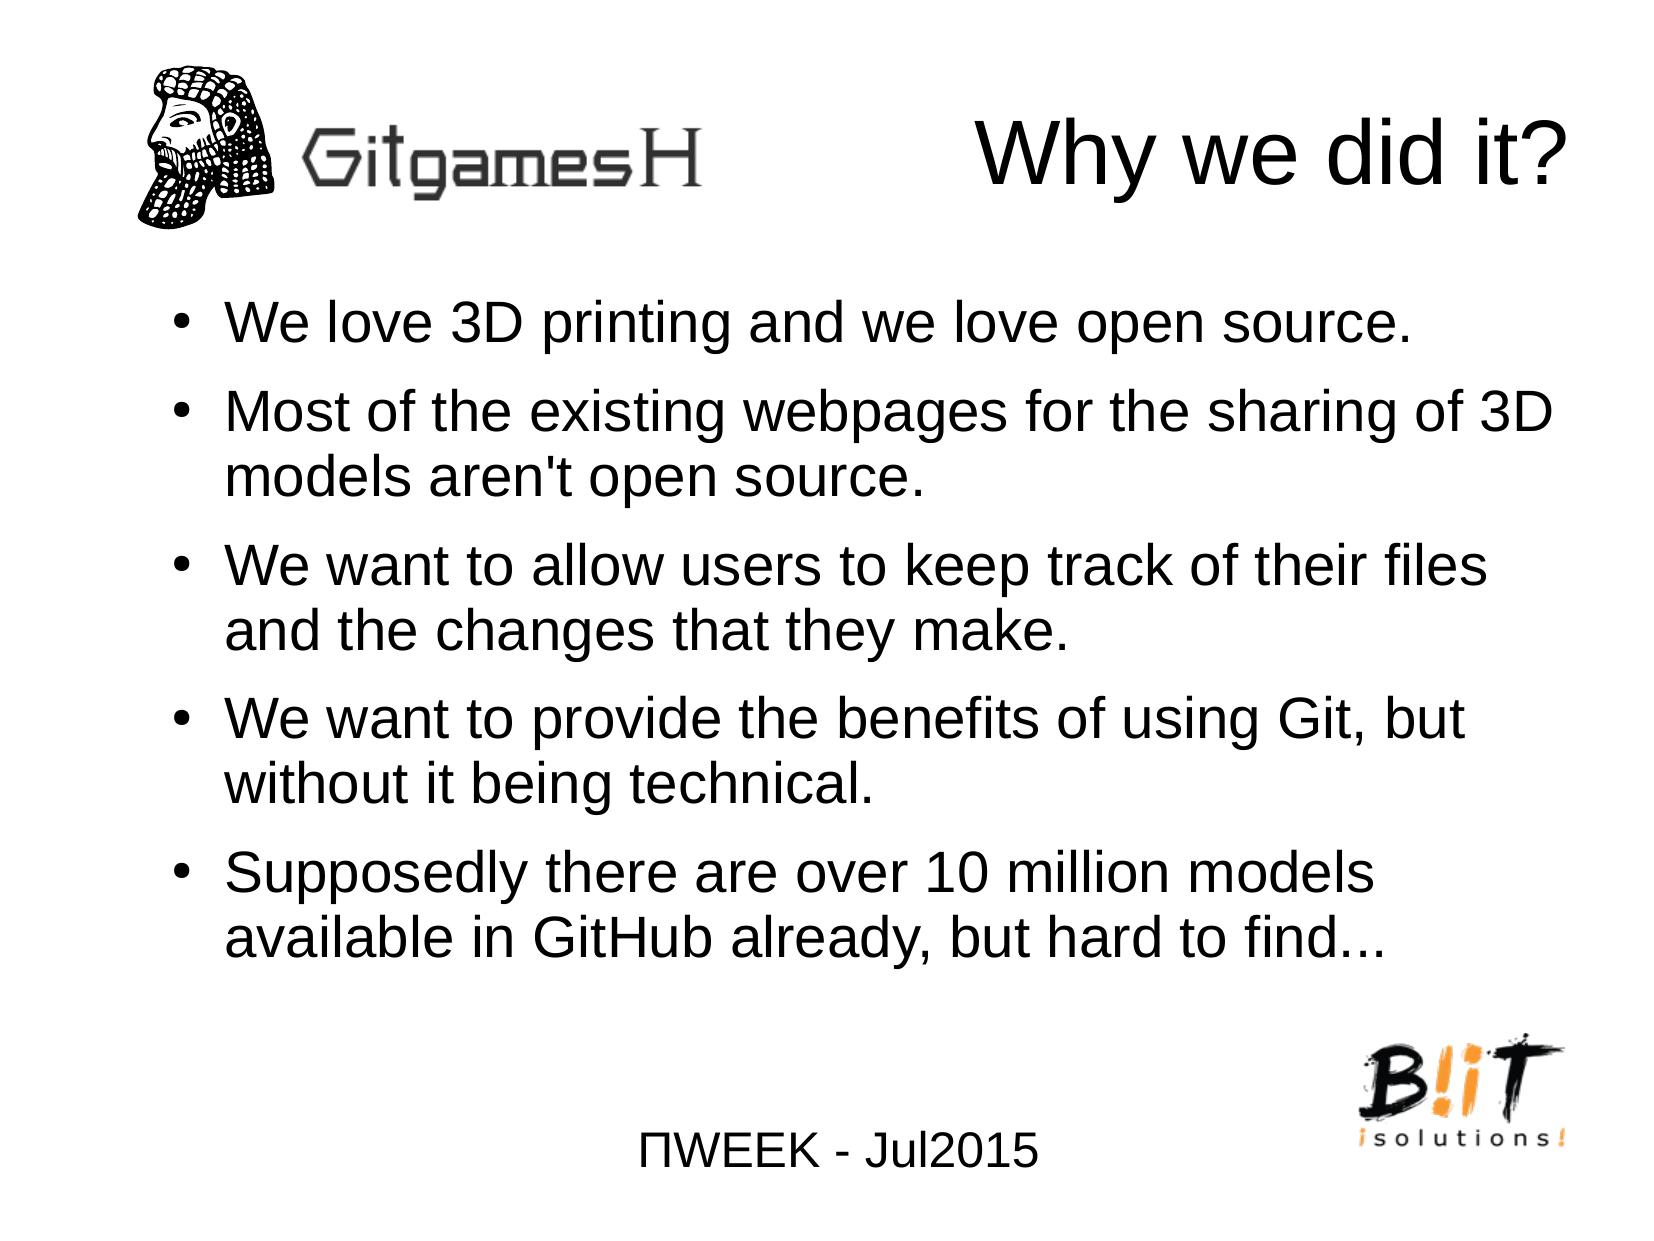

# Why we did it?
We love 3D printing and we love open source.
Most of the existing webpages for the sharing of 3D models aren't open source.
We want to allow users to keep track of their files and the changes that they make.
We want to provide the benefits of using Git, but without it being technical.
Supposedly there are over 10 million models available in GitHub already, but hard to find...
ΠWEEK - Jul2015